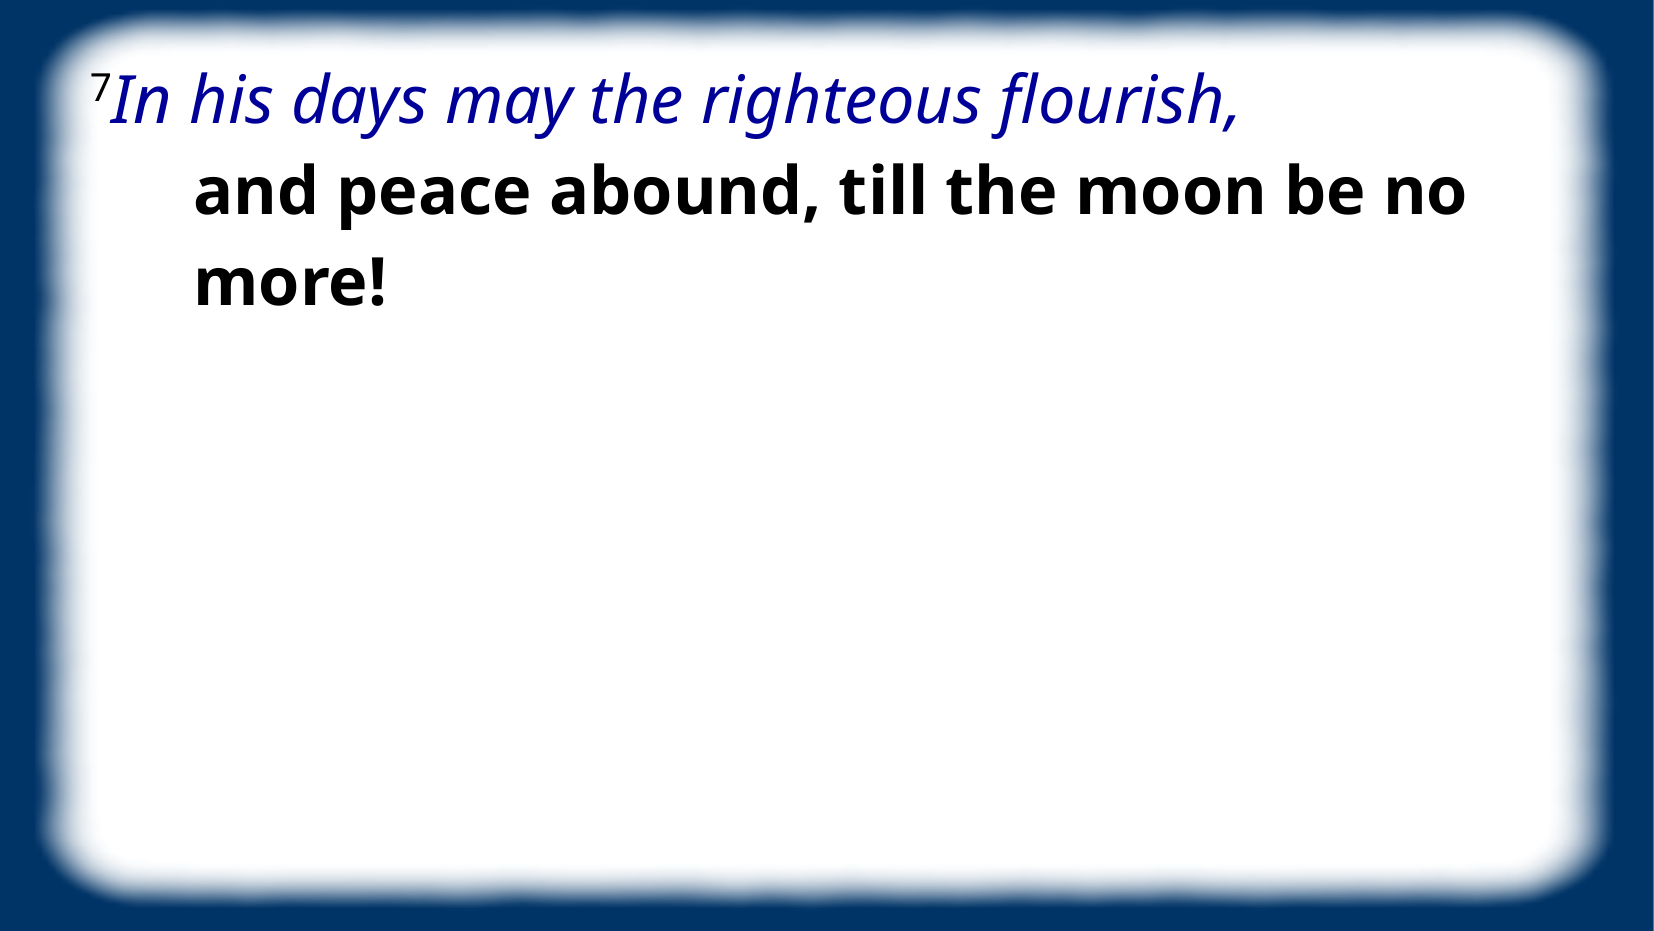

7In his days may the righteous flourish,
 and peace abound, till the moon be no
 more!